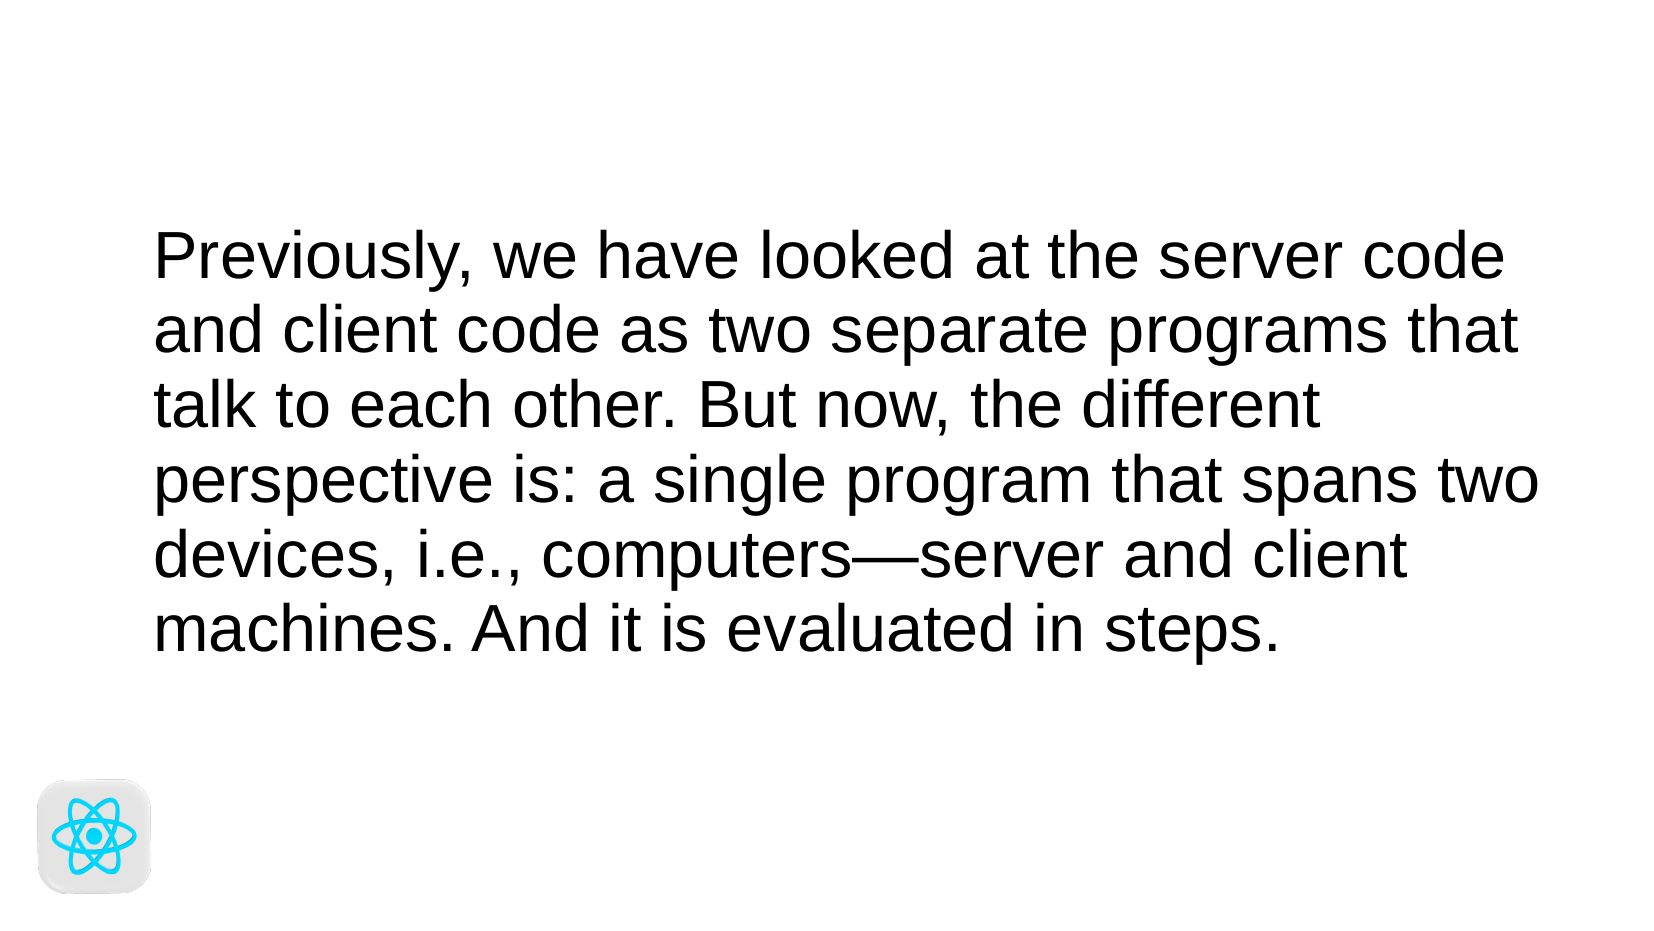

#
Previously, we have looked at the server code and client code as two separate programs that talk to each other. But now, the different perspective is: a single program that spans two devices, i.e., computers—server and client machines. And it is evaluated in steps.